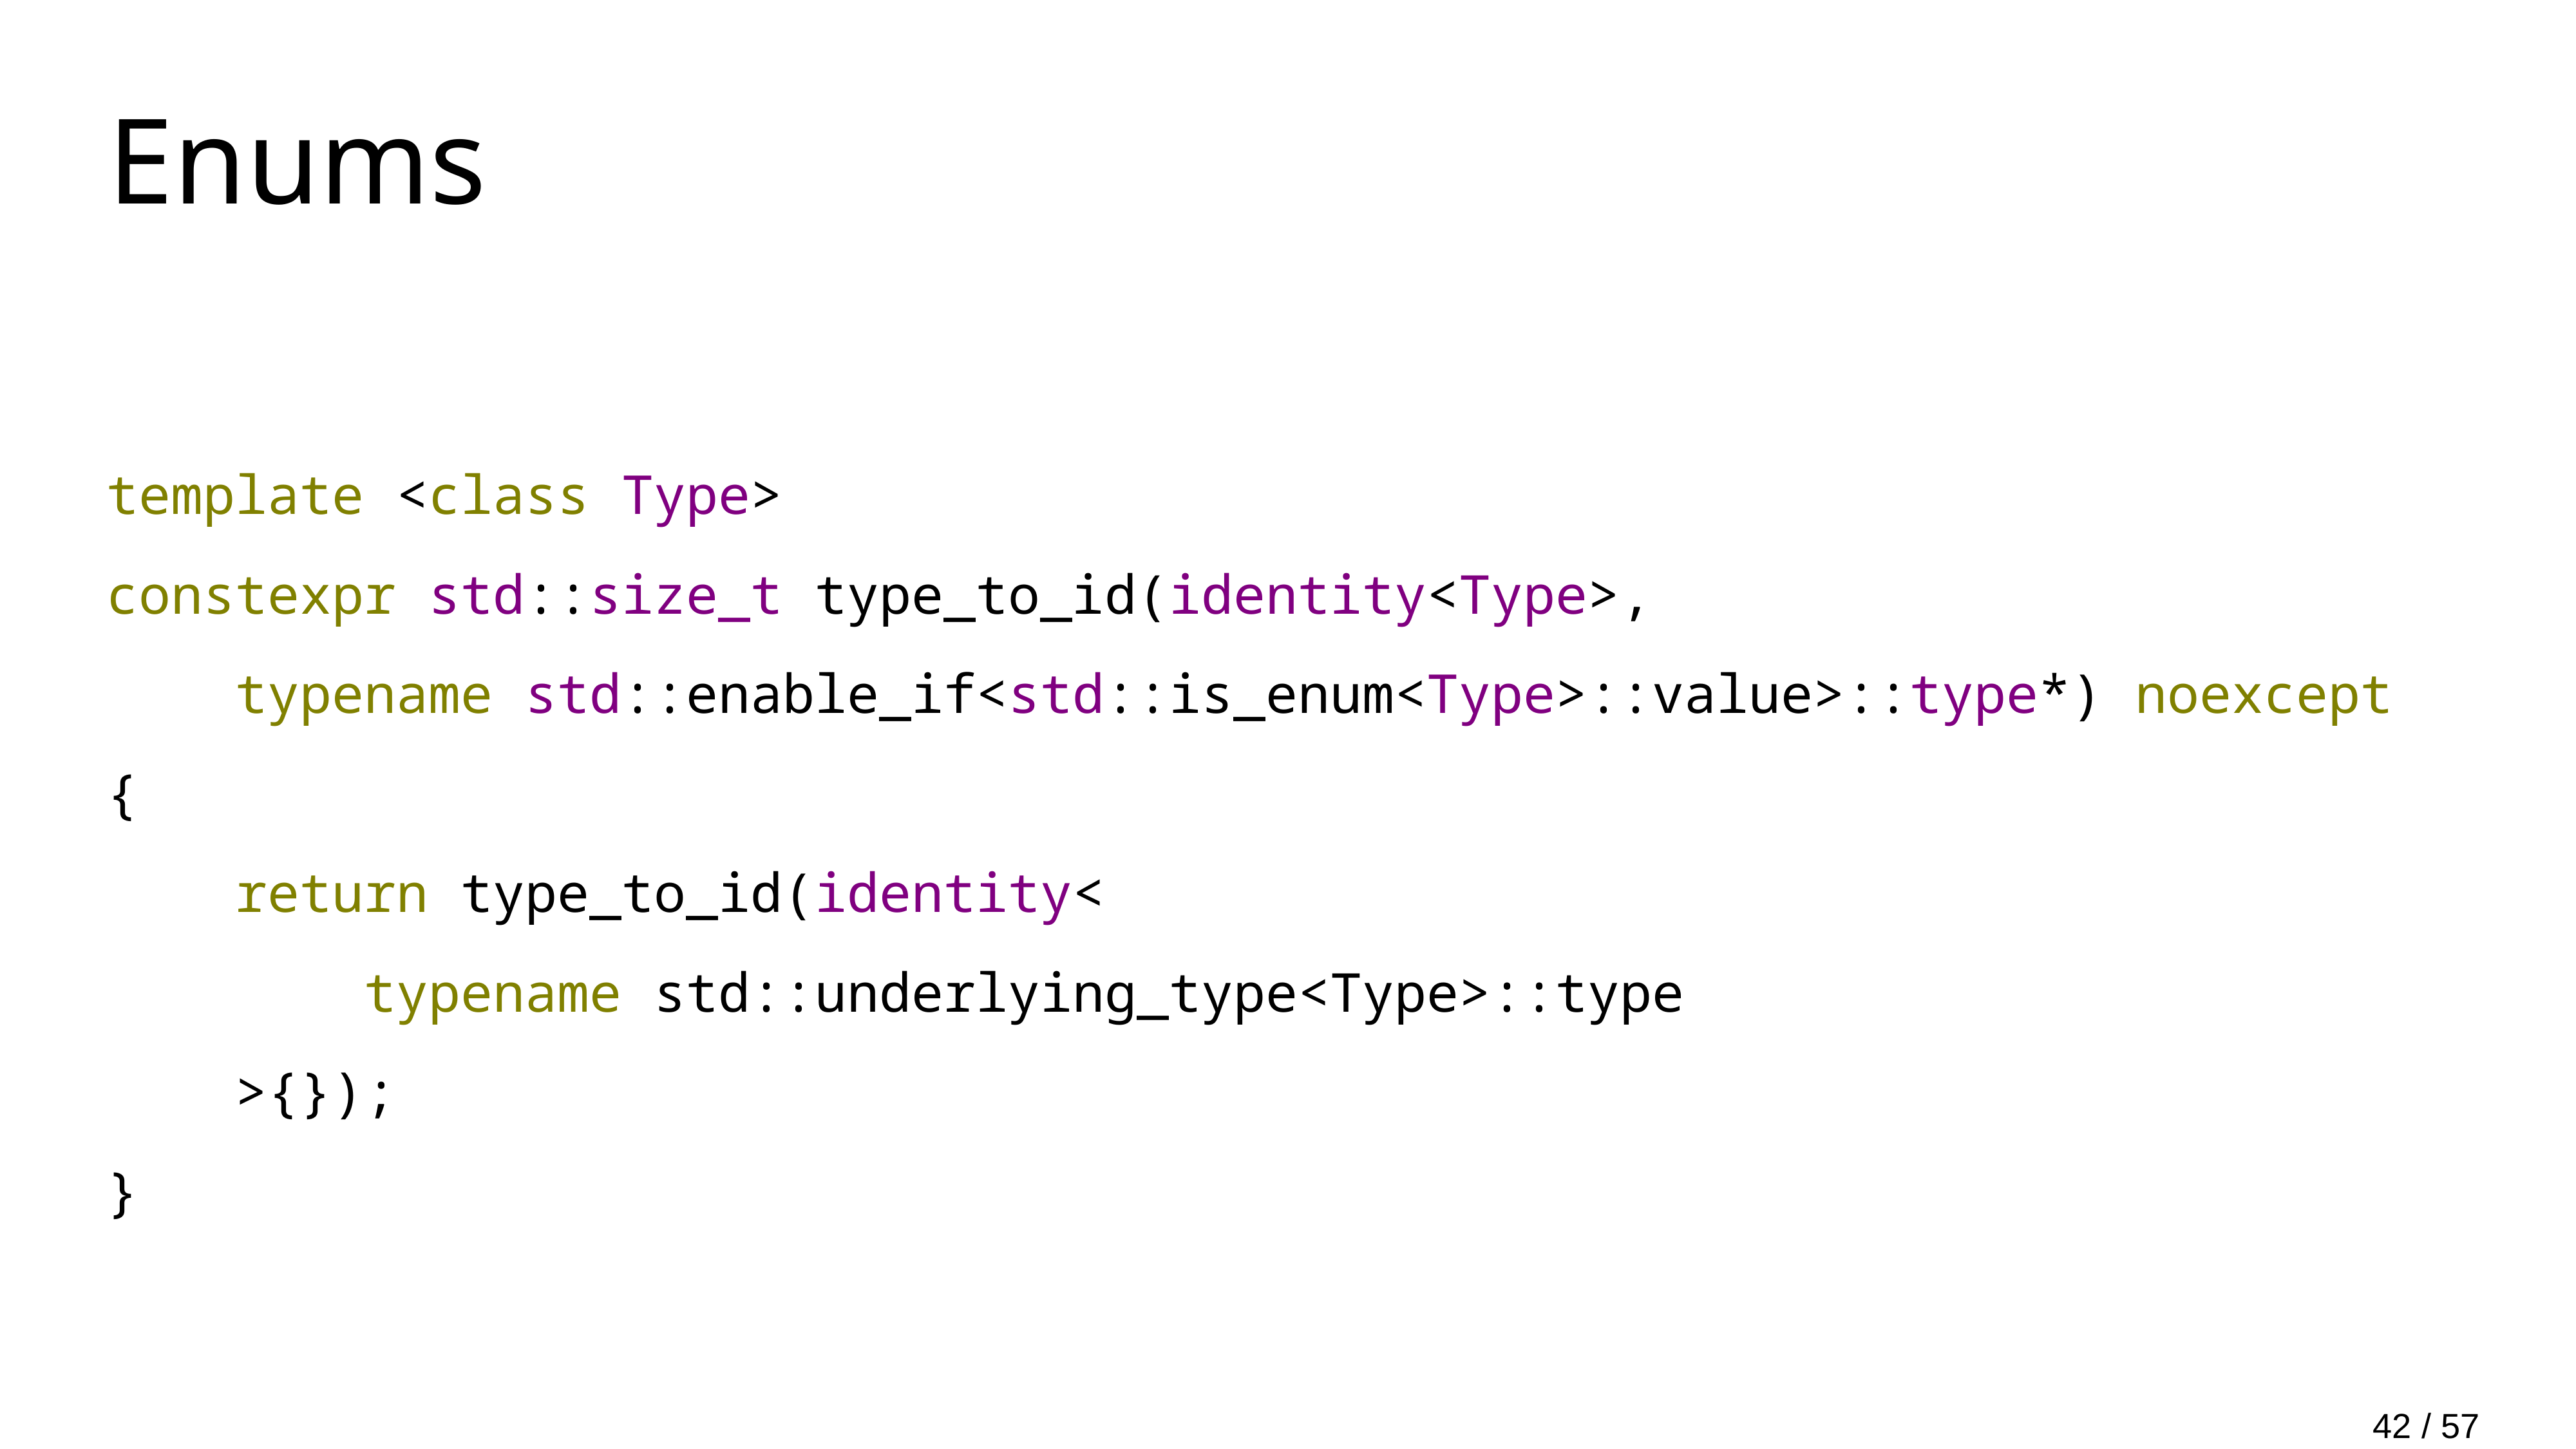

# Enums
template <class Type>
constexpr std::size_t type_to_id(identity<Type>,
 typename std::enable_if<std::is_enum<Type>::value>::type*) noexcept
{
 return type_to_id(identity<
 typename std::underlying_type<Type>::type
 >{});
}